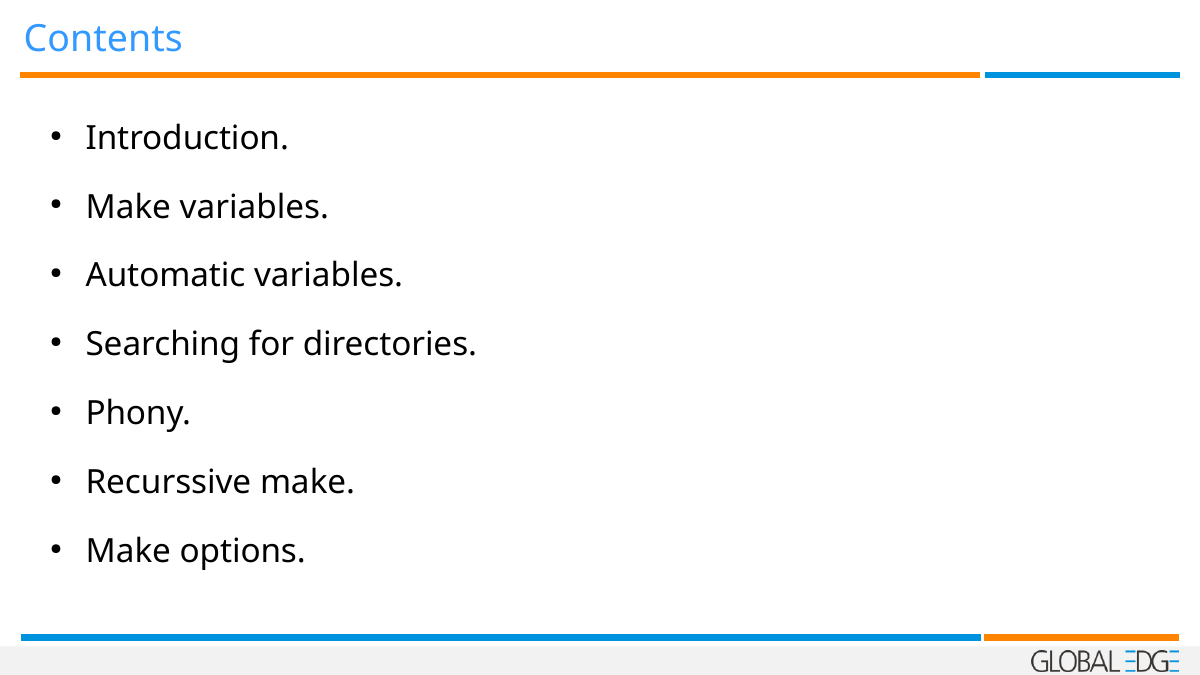

# Contents
Introduction.
Make variables.
Automatic variables.
Searching for directories.
Phony.
Recurssive make.
Make options.